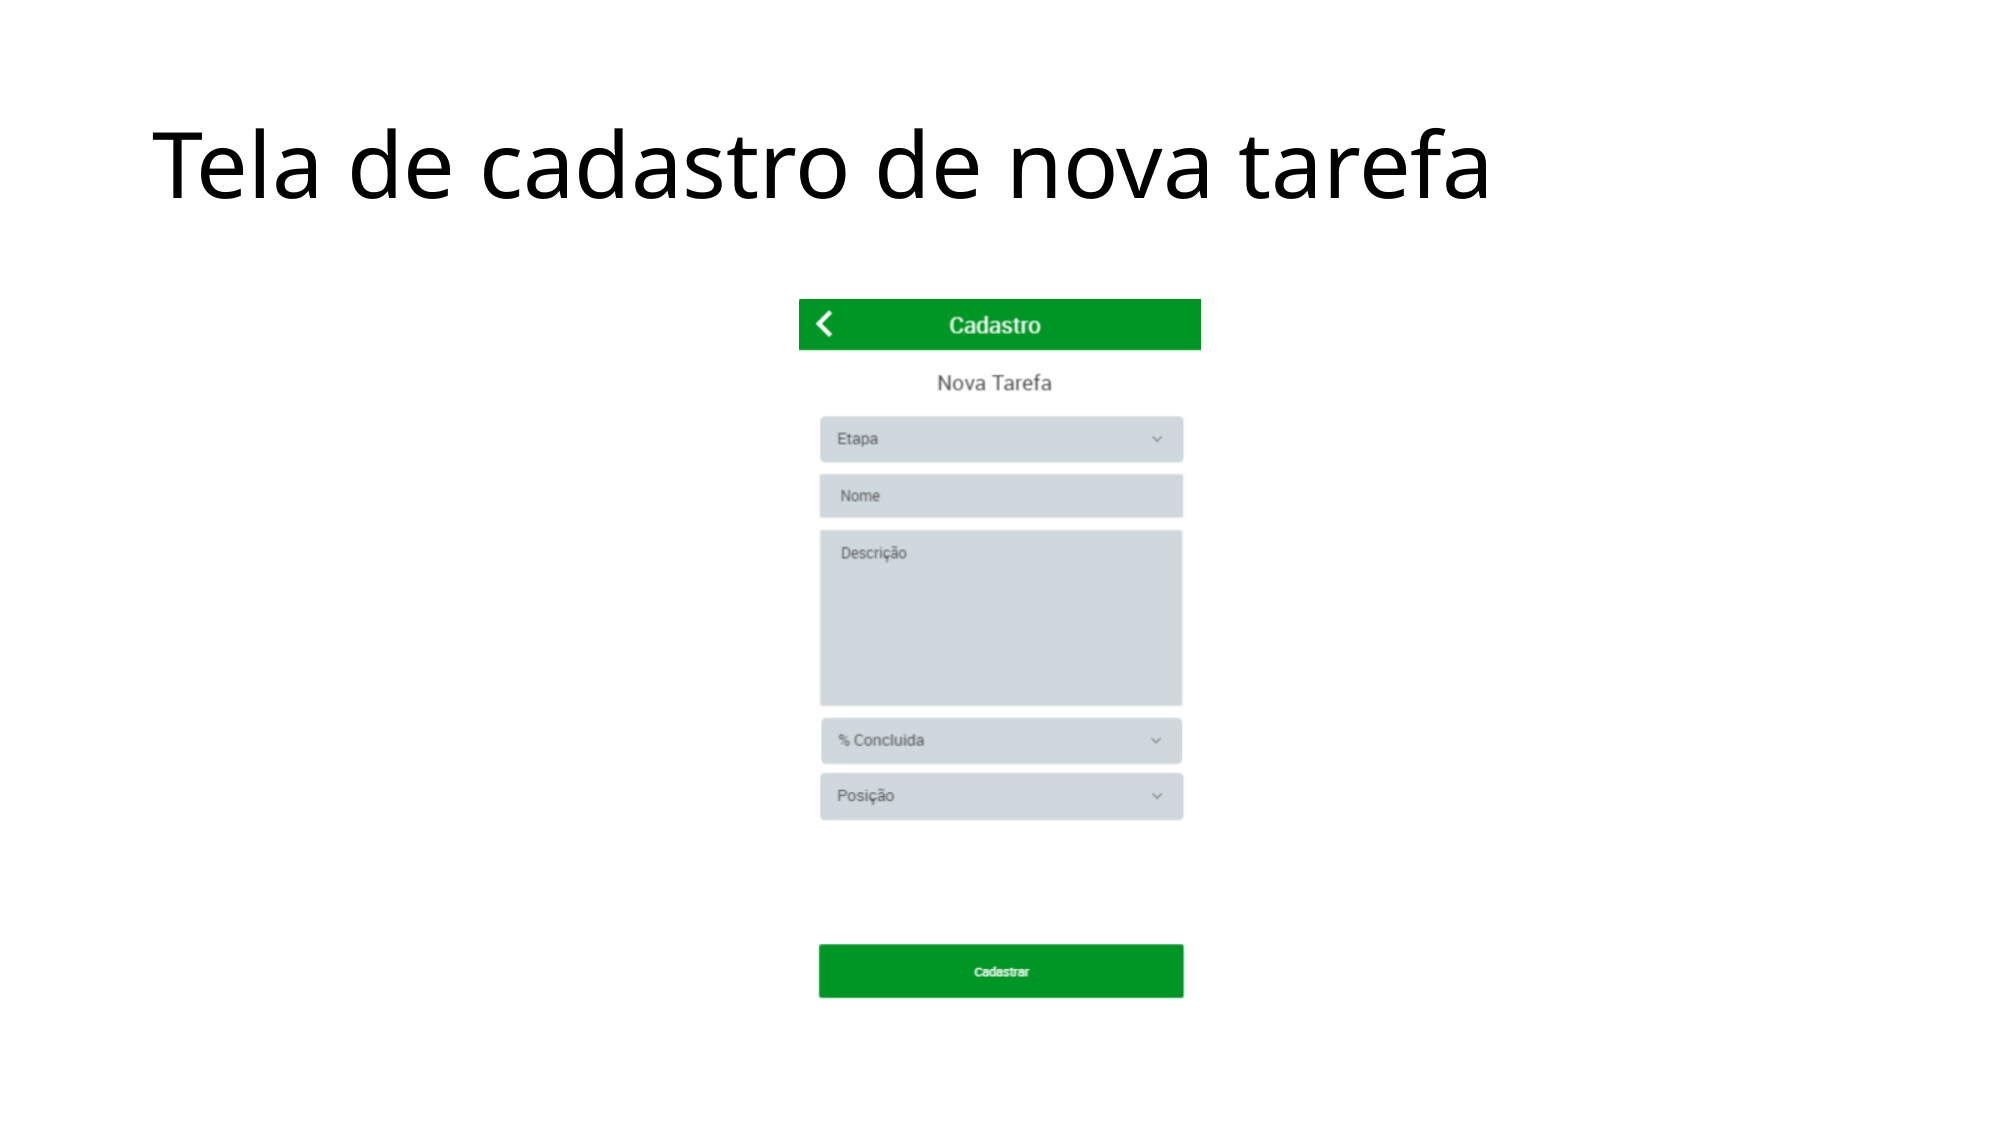

# Tela de cadastro de nova tarefa